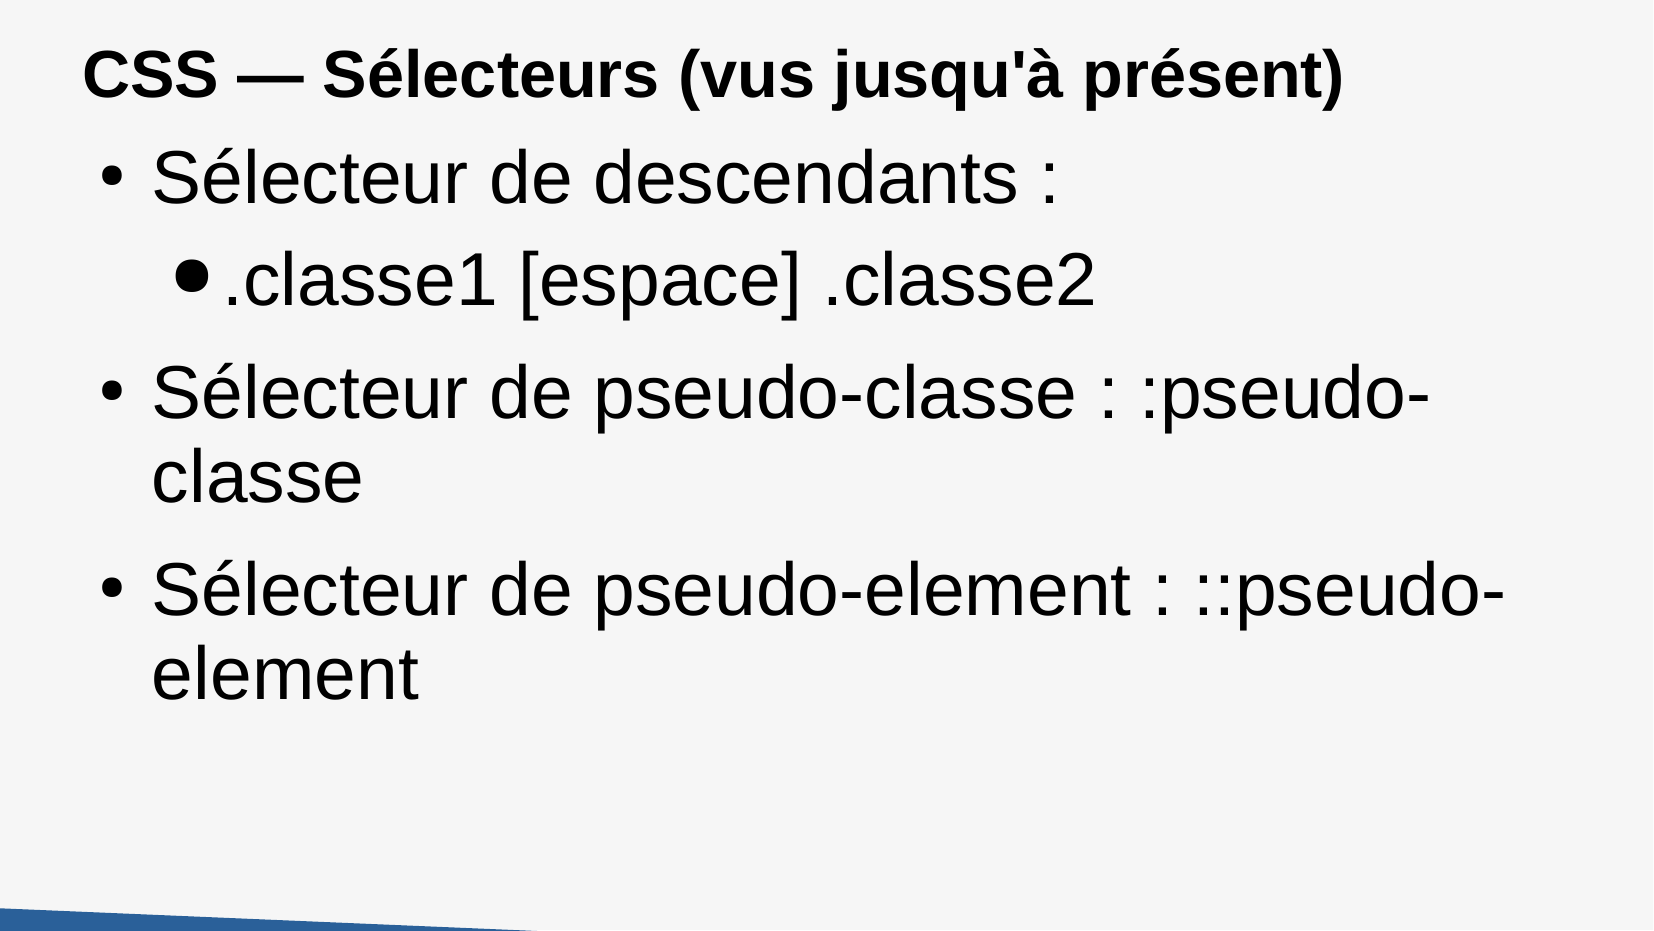

# CSS — Sélecteurs (vus jusqu'à présent)
Sélecteur de descendants :
.classe1 [espace] .classe2
Sélecteur de pseudo-classe : :pseudo-classe
Sélecteur de pseudo-element : ::pseudo-element